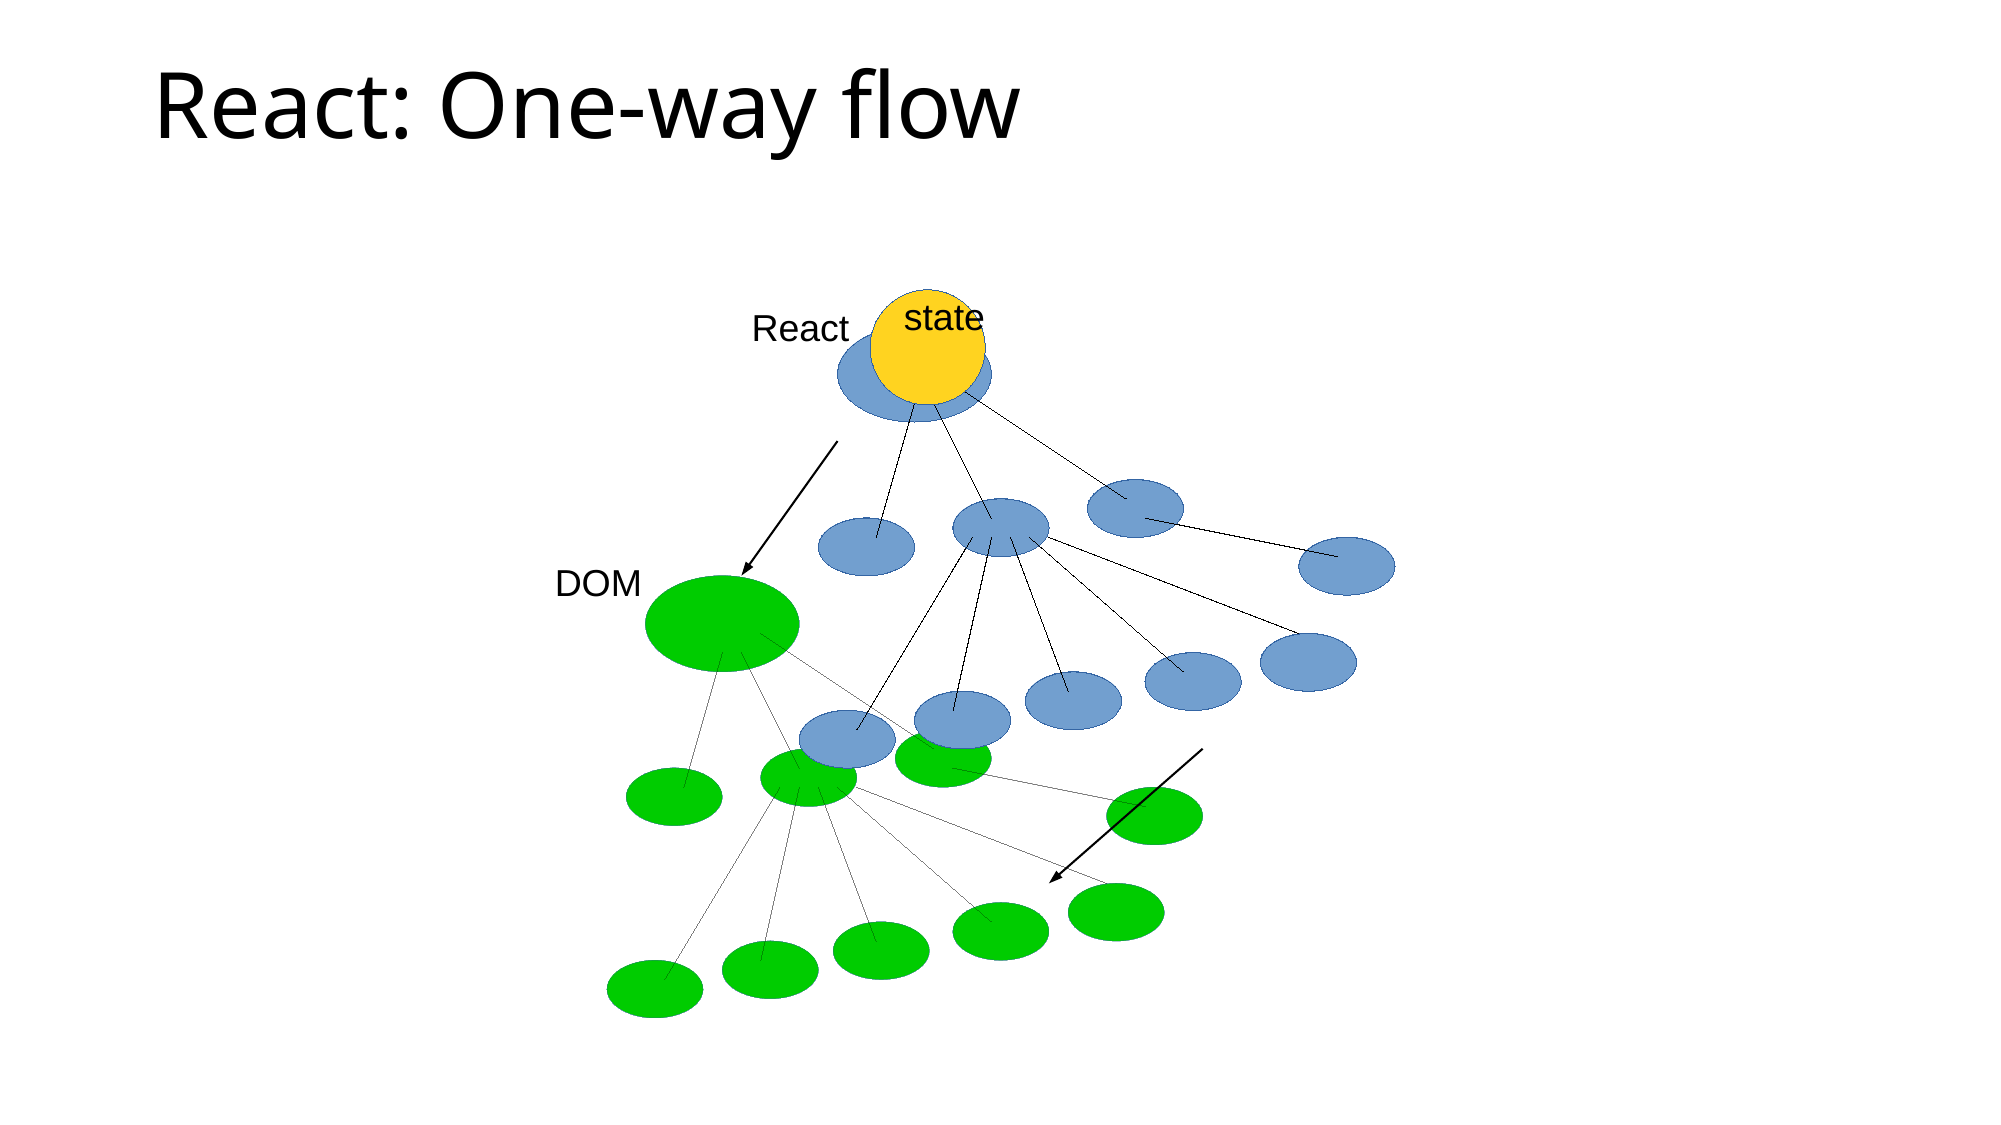

# React: One-way flow
state
React
DOM